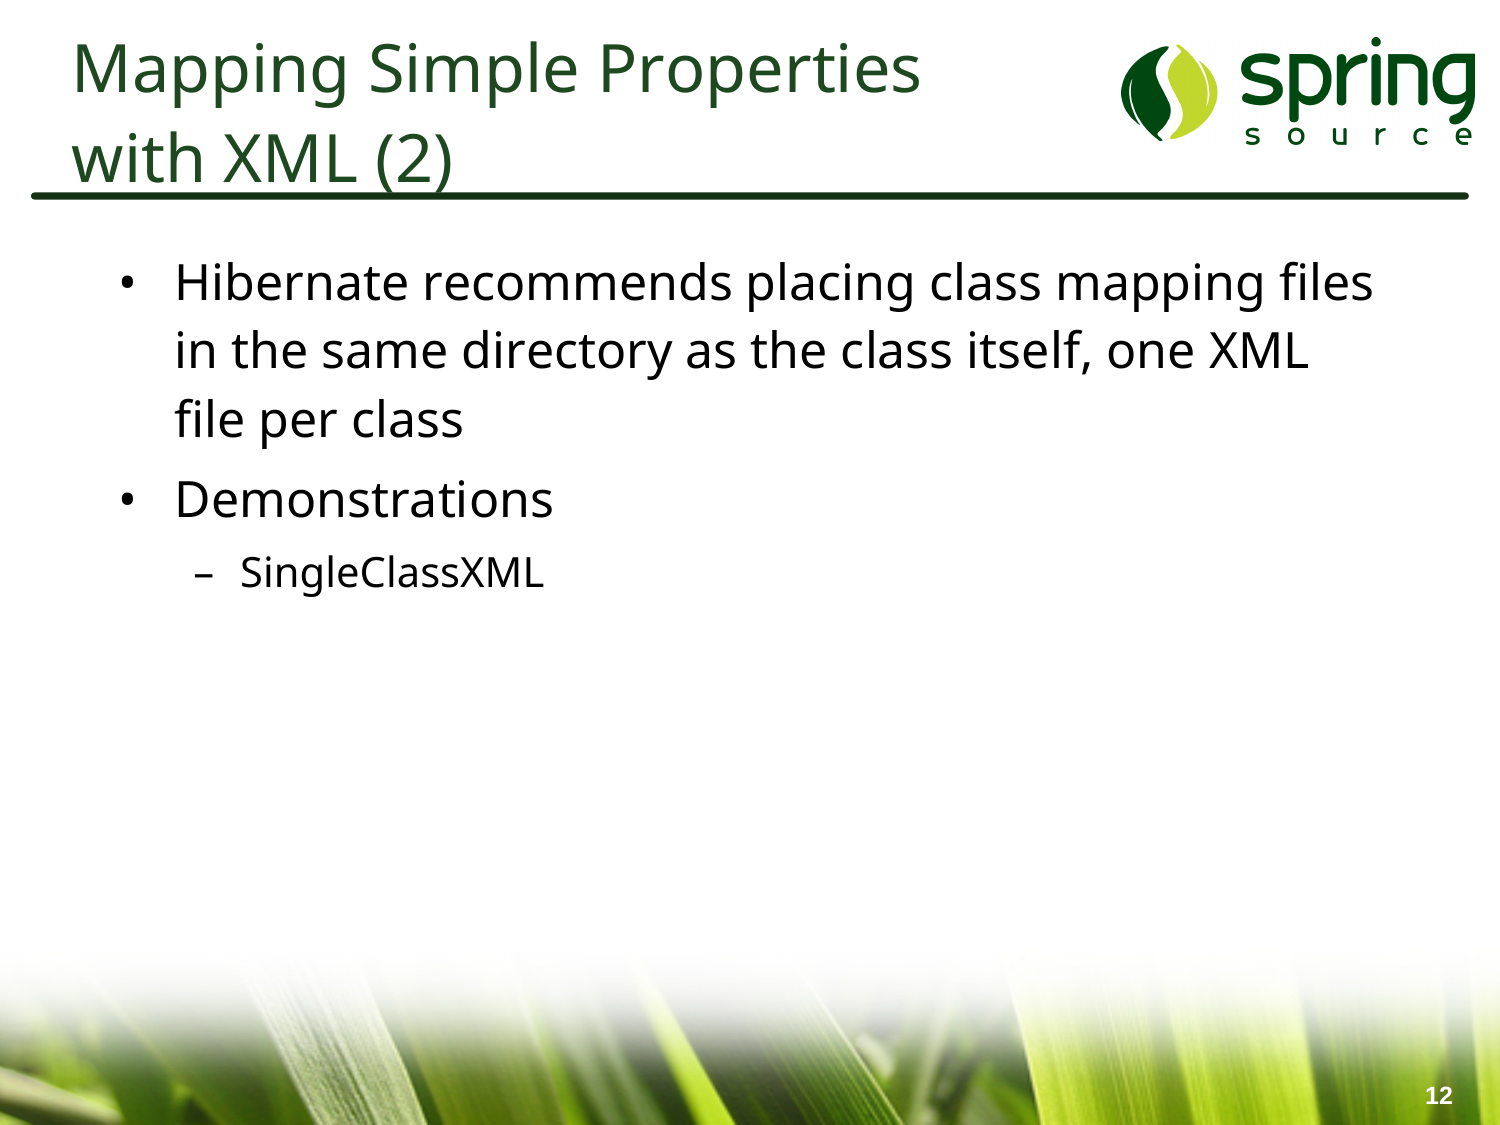

# Mapping Simple Properties with XML (2)
Hibernate recommends placing class mapping files in the same directory as the class itself, one XML file per class
Demonstrations
SingleClassXML